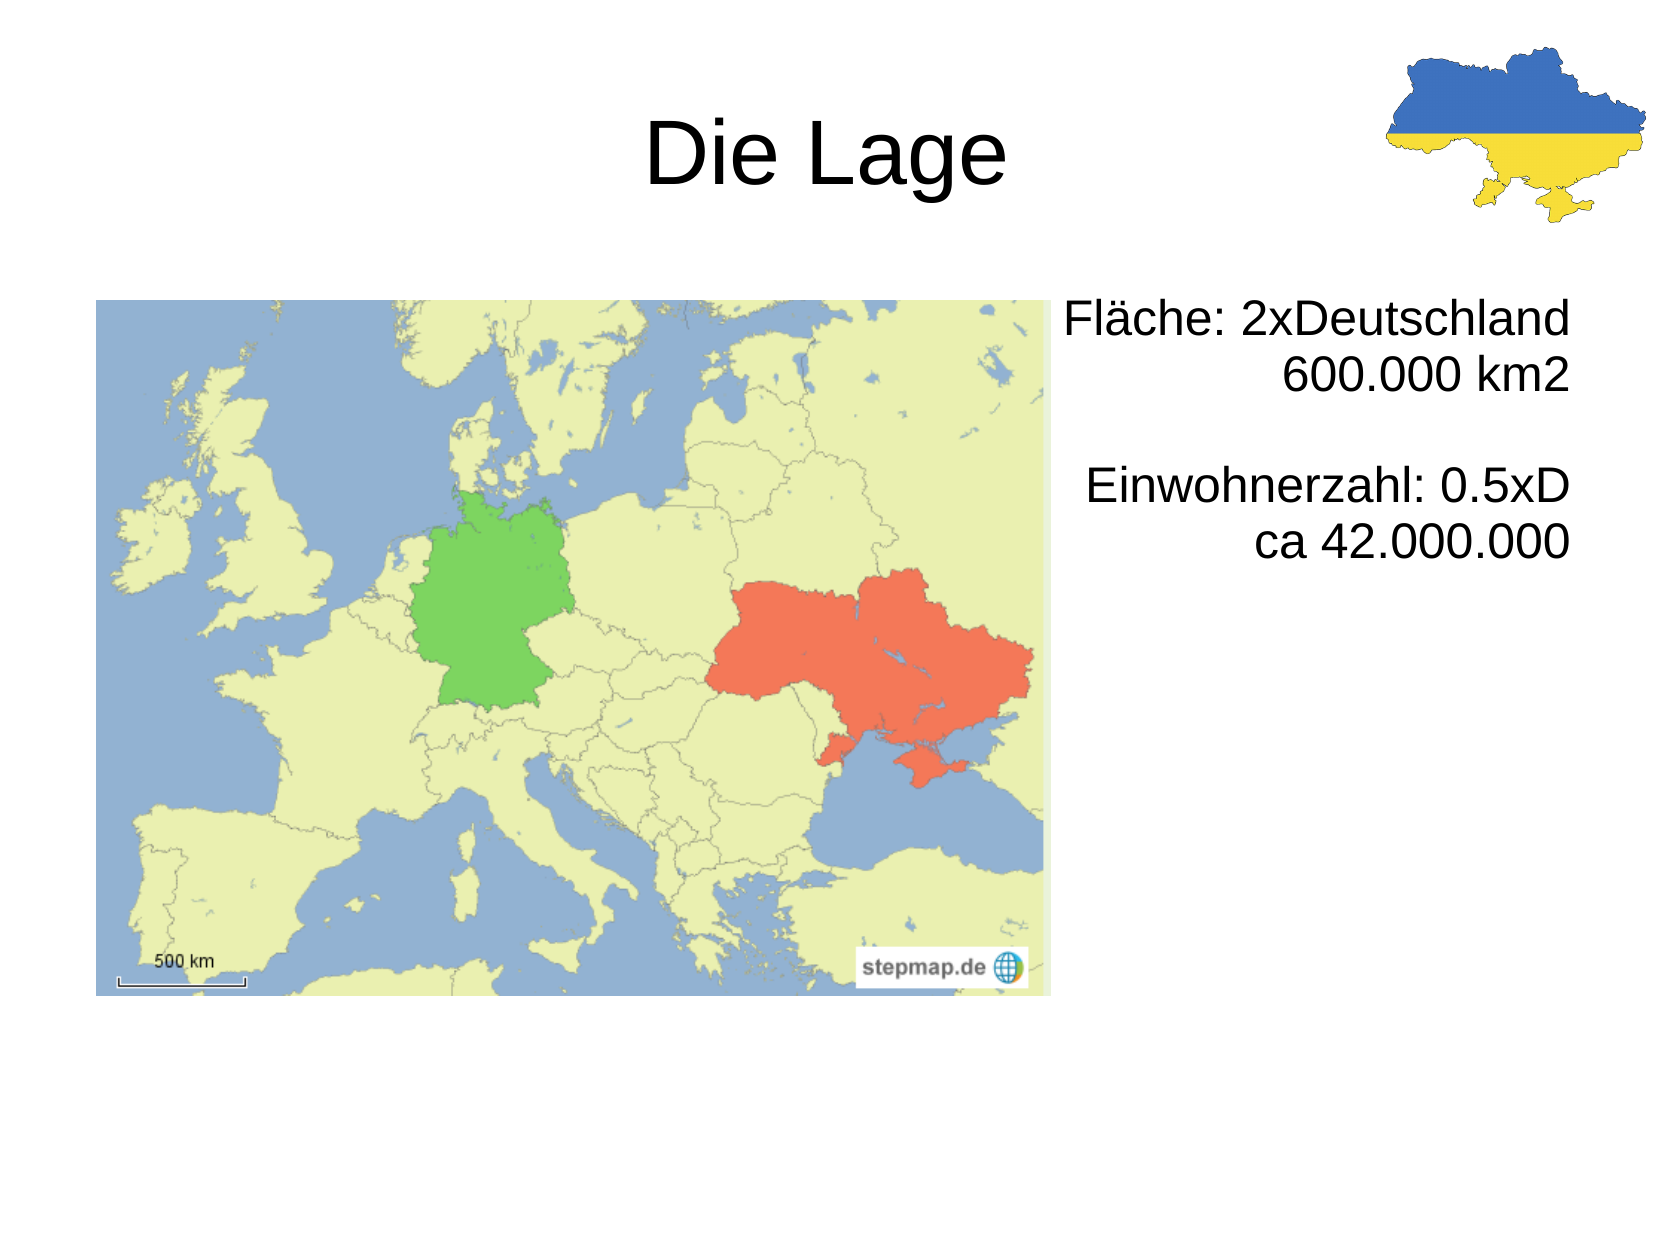

# Die Lage
Fläche: 2xDeutschland
600.000 km2
Einwohnerzahl: 0.5xD
ca 42.000.000